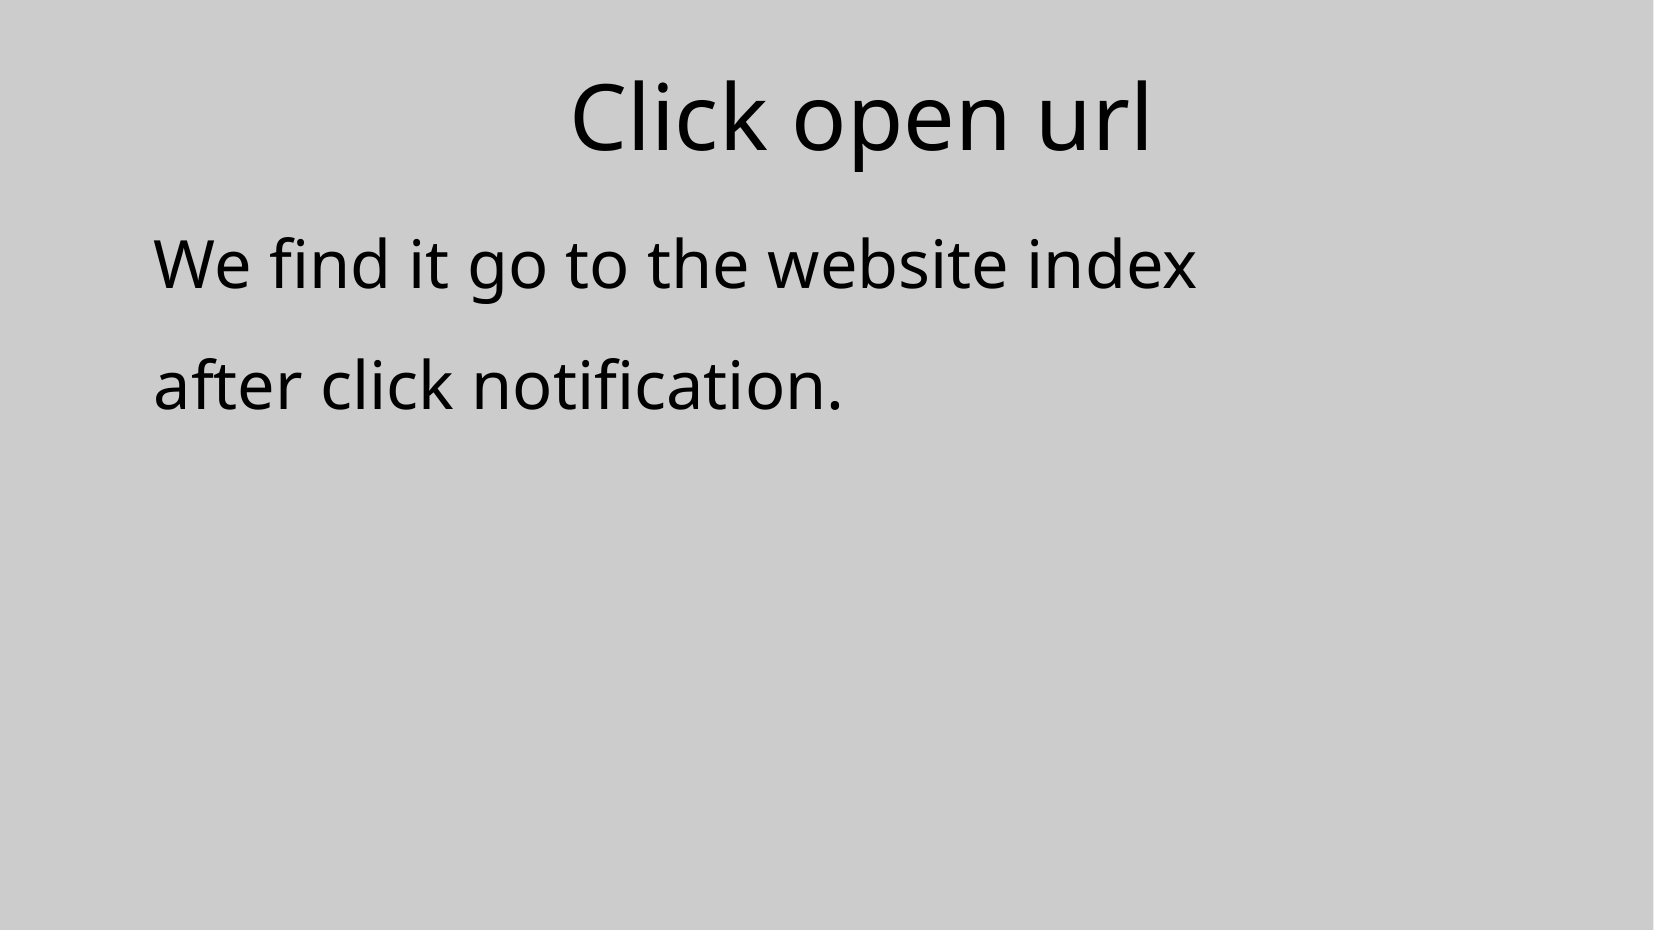

# Click open url
We find it go to the website index
after click notification.